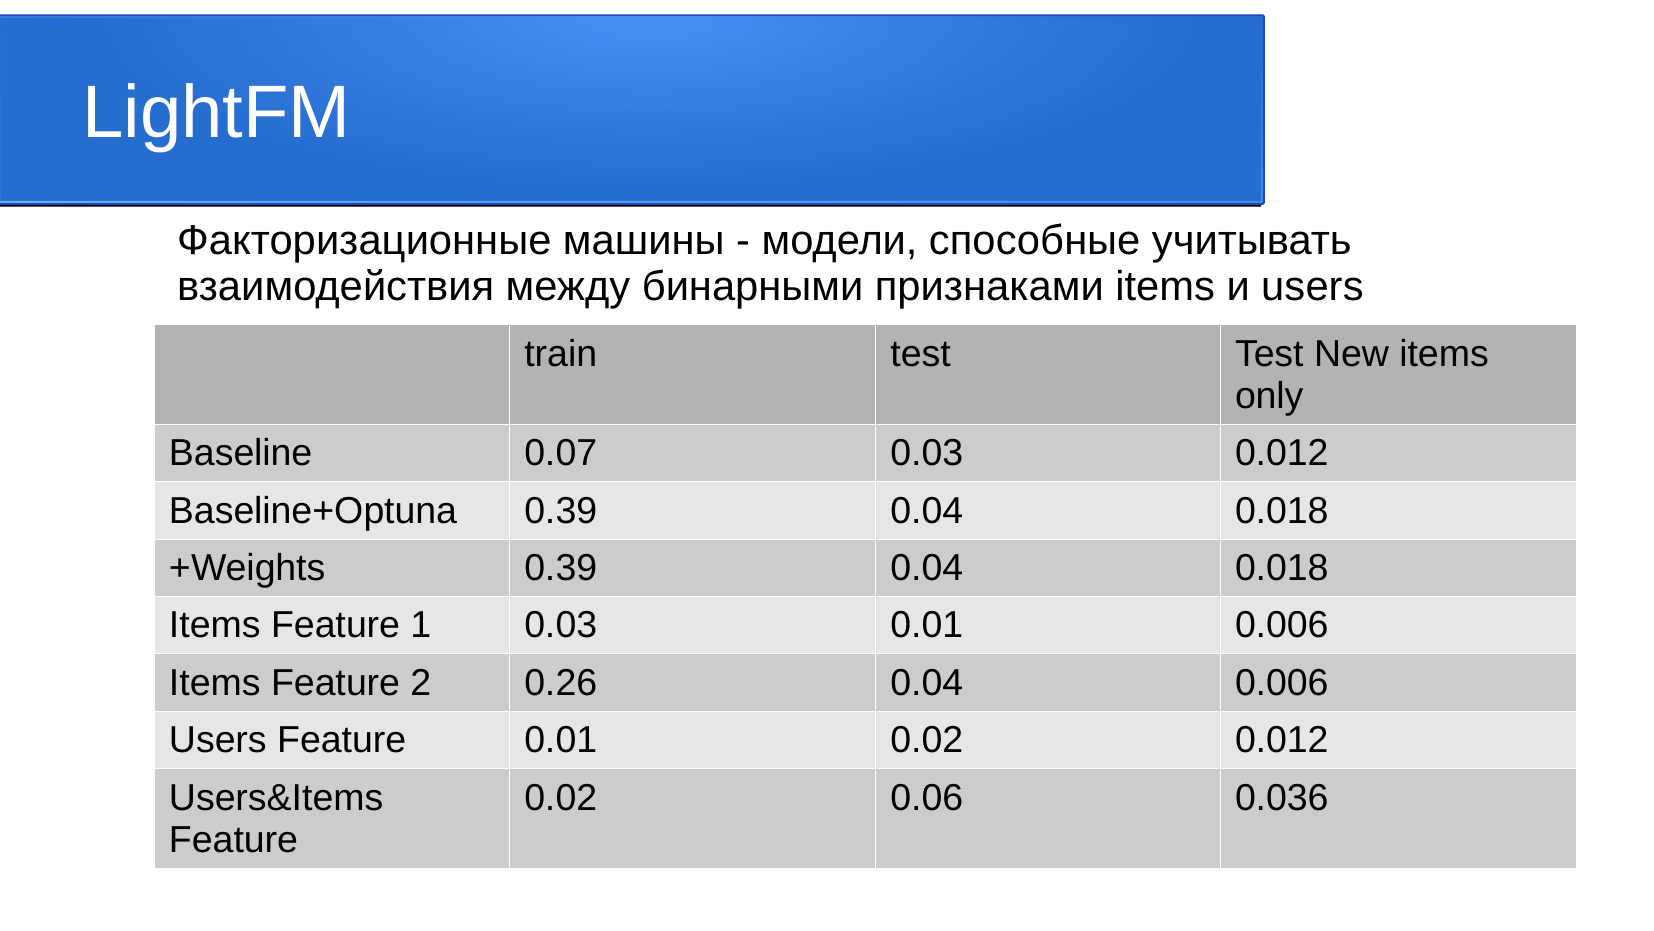

# LightFM
Факторизационные машины - модели, способные учитывать взаимодействия между бинарными признаками items и users
| | train | test | Test New items only |
| --- | --- | --- | --- |
| Baseline | 0.07 | 0.03 | 0.012 |
| Baseline+Optuna | 0.39 | 0.04 | 0.018 |
| +Weights | 0.39 | 0.04 | 0.018 |
| Items Feature 1 | 0.03 | 0.01 | 0.006 |
| Items Feature 2 | 0.26 | 0.04 | 0.006 |
| Users Feature | 0.01 | 0.02 | 0.012 |
| Users&Items Feature | 0.02 | 0.06 | 0.036 |